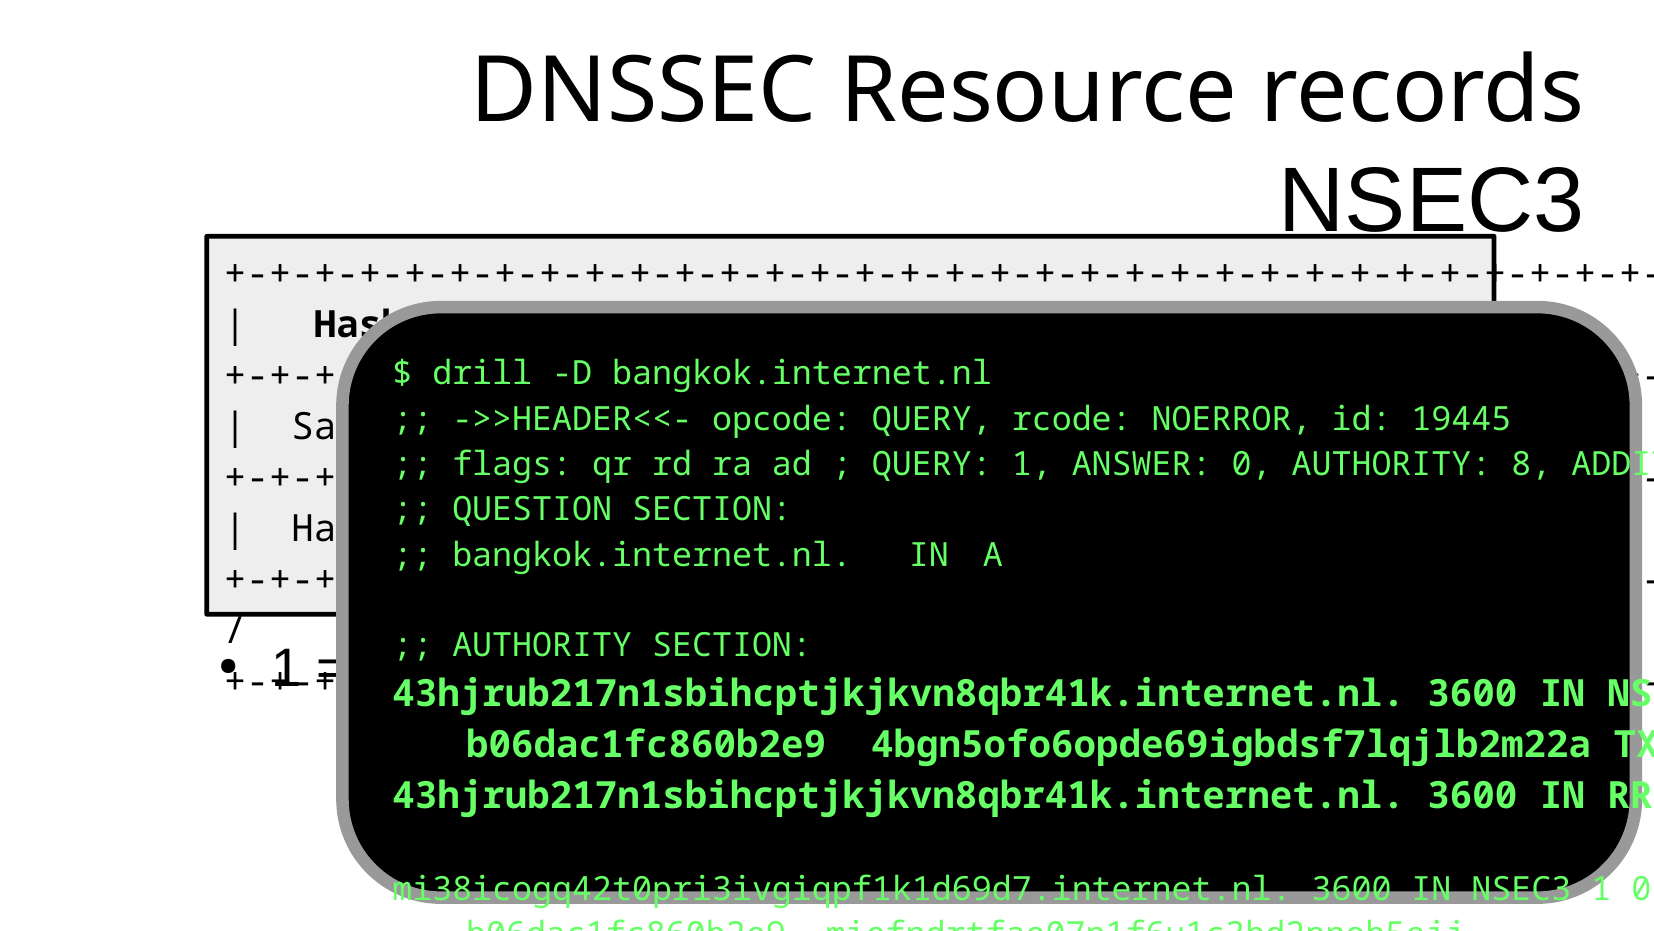

# DNSSEC Resource records NSEC3
+-+-+-+-+-+-+-+-+-+-+-+-+-+-+-+-+-+-+-+-+-+-+-+-+-+-+-+-+-+-+-+-+
| Hash Alg. | Flags | Iterations |
+-+-+-+-+-+-+-+-+-+-+-+-+-+-+-+-+-+-+-+-+-+-+-+-+-+-+-+-+-+-+-+-+
| Salt Length | Salt /
+-+-+-+-+-+-+-+-+-+-+-+-+-+-+-+-+-+-+-+-+-+-+-+-+-+-+-+-+-+-+-+-+
| Hash Length | Next Hashed Owner Name /
+-+-+-+-+-+-+-+-+-+-+-+-+-+-+-+-+-+-+-+-+-+-+-+-+-+-+-+-+-+-+-+-+
/ Type Bit Maps /
+-+-+-+-+-+-+-+-+-+-+-+-+-+-+-+-+-+-+-+-+-+-+-+-+-+-+-+-+-+-+-+-+
$ drill -D bangkok.internet.nl
;; ->>HEADER<<- opcode: QUERY, rcode: NOERROR, id: 19445
;; flags: qr rd ra ad ; QUERY: 1, ANSWER: 0, AUTHORITY: 8, ADDITIONAL
;; QUESTION SECTION:
;; bangkok.internet.nl.	IN	A
;; AUTHORITY SECTION:
43hjrub217n1sbihcptjkjkvn8qbr41k.internet.nl. 3600 IN NSEC3 1 0 5 (
	b06dac1fc860b2e9 4bgn5ofo6opde69igbdsf7lqjlb2m22a TXT RRSIG )
43hjrub217n1sbihcptjkjkvn8qbr41k.internet.nl. 3600 IN RRSIG NSEC3 …
mi38icogq42t0pri3ivgiqpf1k1d69d7.internet.nl. 3600 IN NSEC3 1 0 5 (
	b06dac1fc860b2e9 miefndrtfao07n1f6u1c3bd2pnob5ejj
	A NS SOA MX TXT AAAA SSHFP RRSIG DNSKEY NSEC3PARAM CAA )
mi38icogq42t0pri3ivgiqpf1k1d69d7.internet.nl. 3600 IN RRSIG NSEC3 …
1 = SHA1